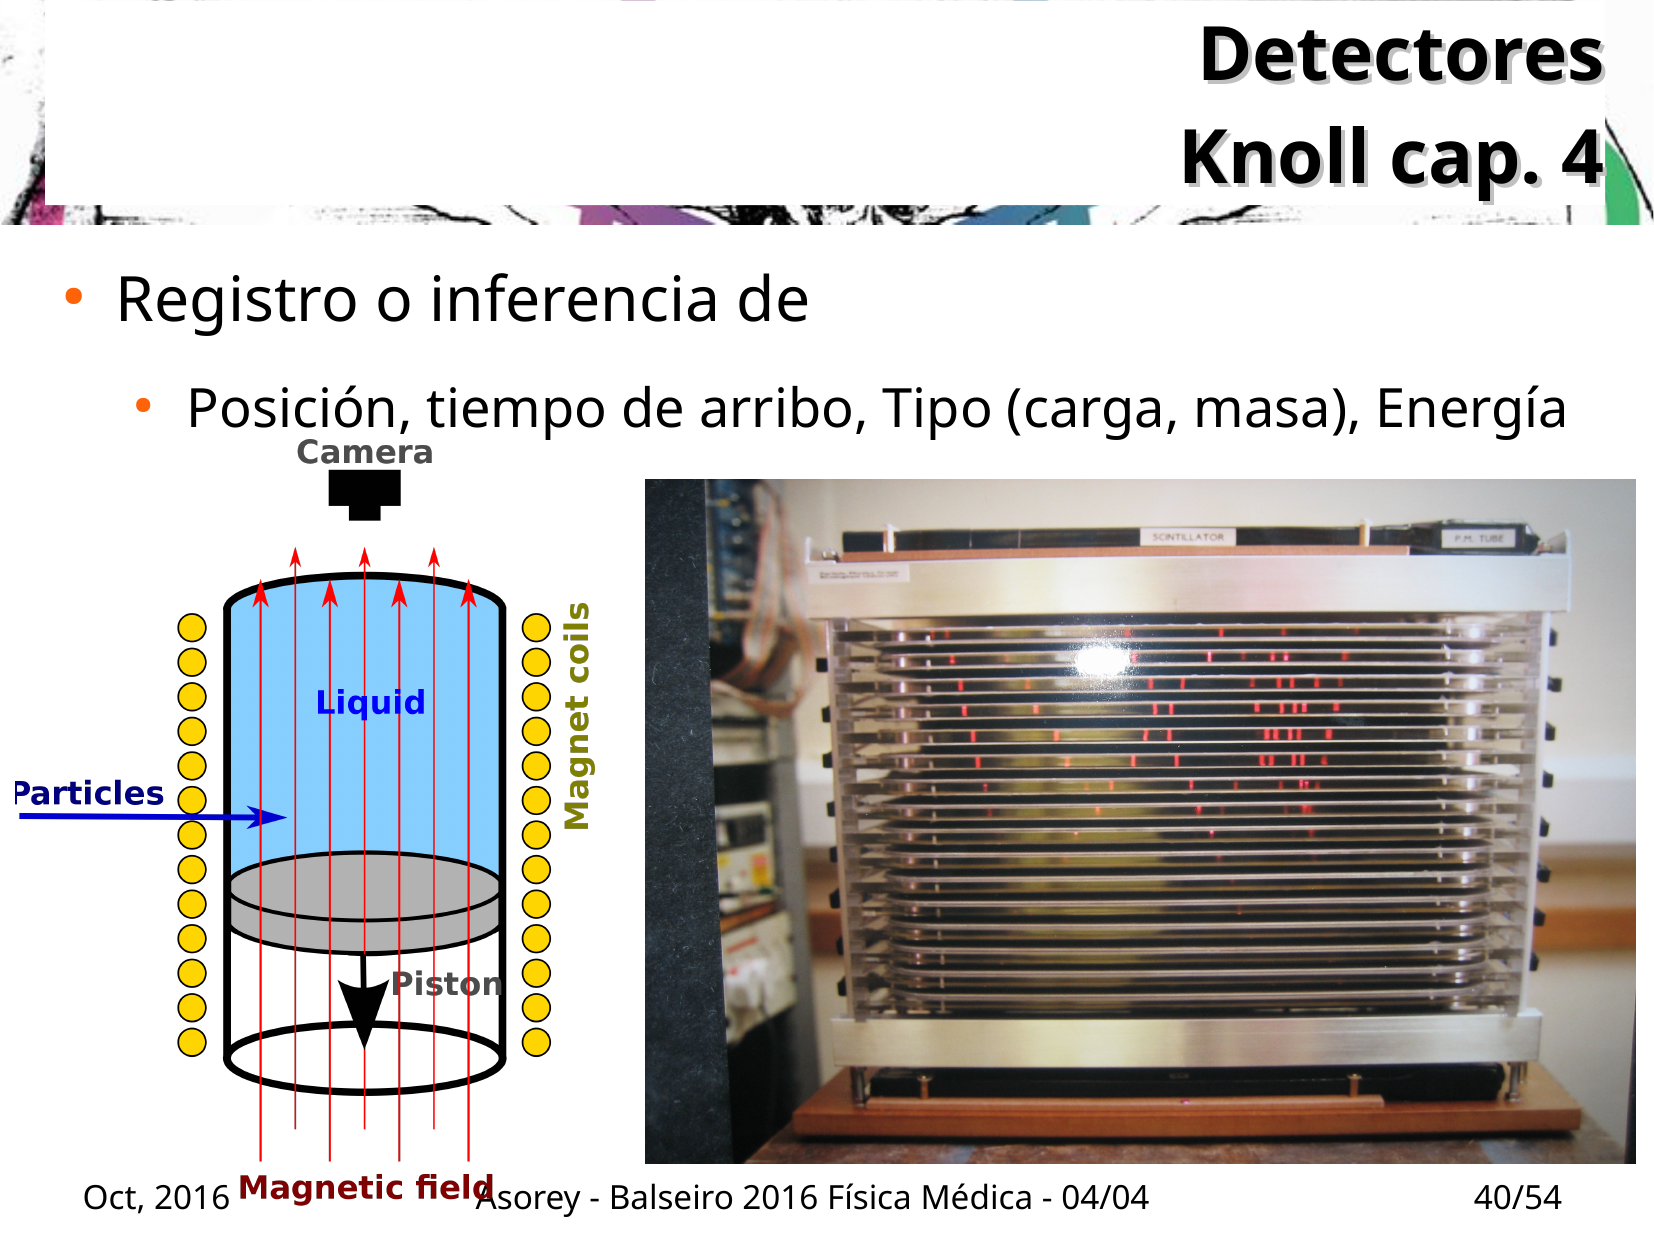

# Detectores Knoll cap. 4
Registro o inferencia de
Posición, tiempo de arribo, Tipo (carga, masa), Energía
Oct, 2016
Asorey - Balseiro 2016 Física Médica - 04/04
40